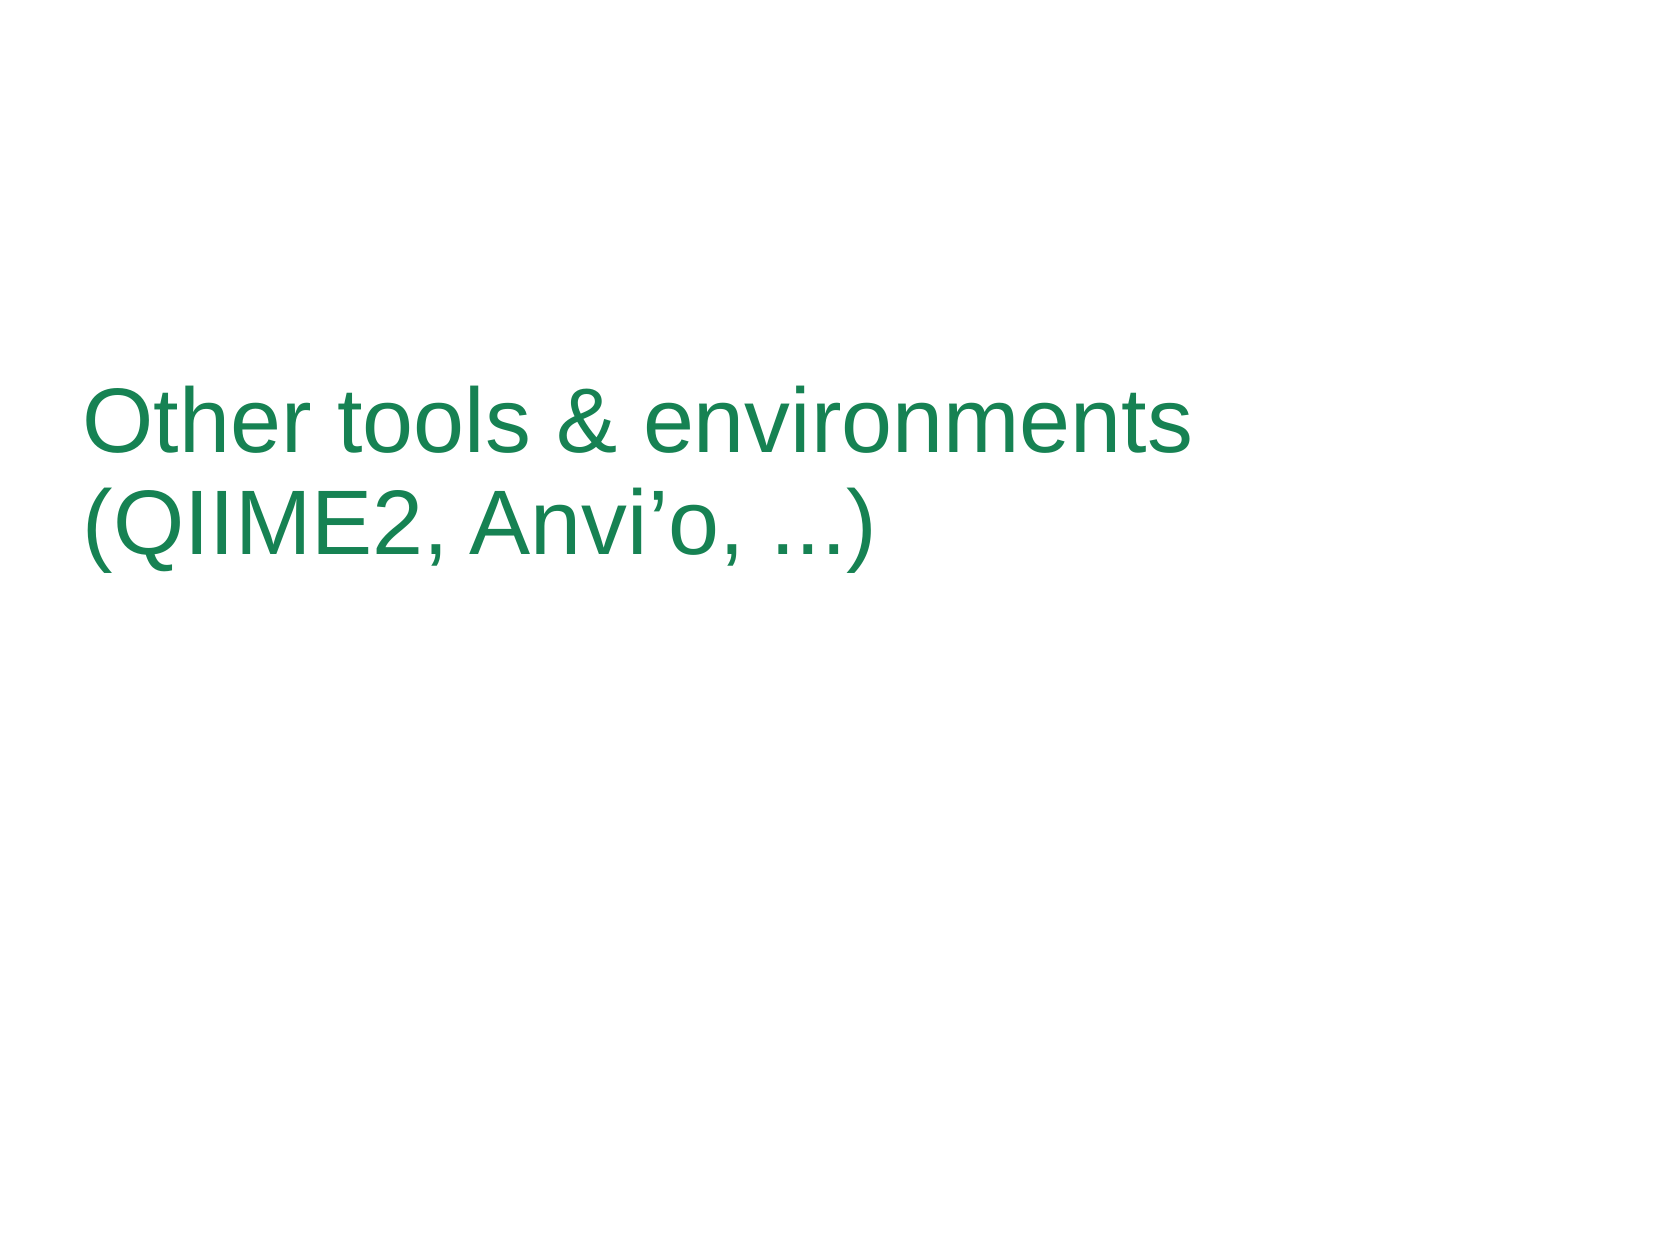

# Other tools & environments (QIIME2, Anvi’o, ...)